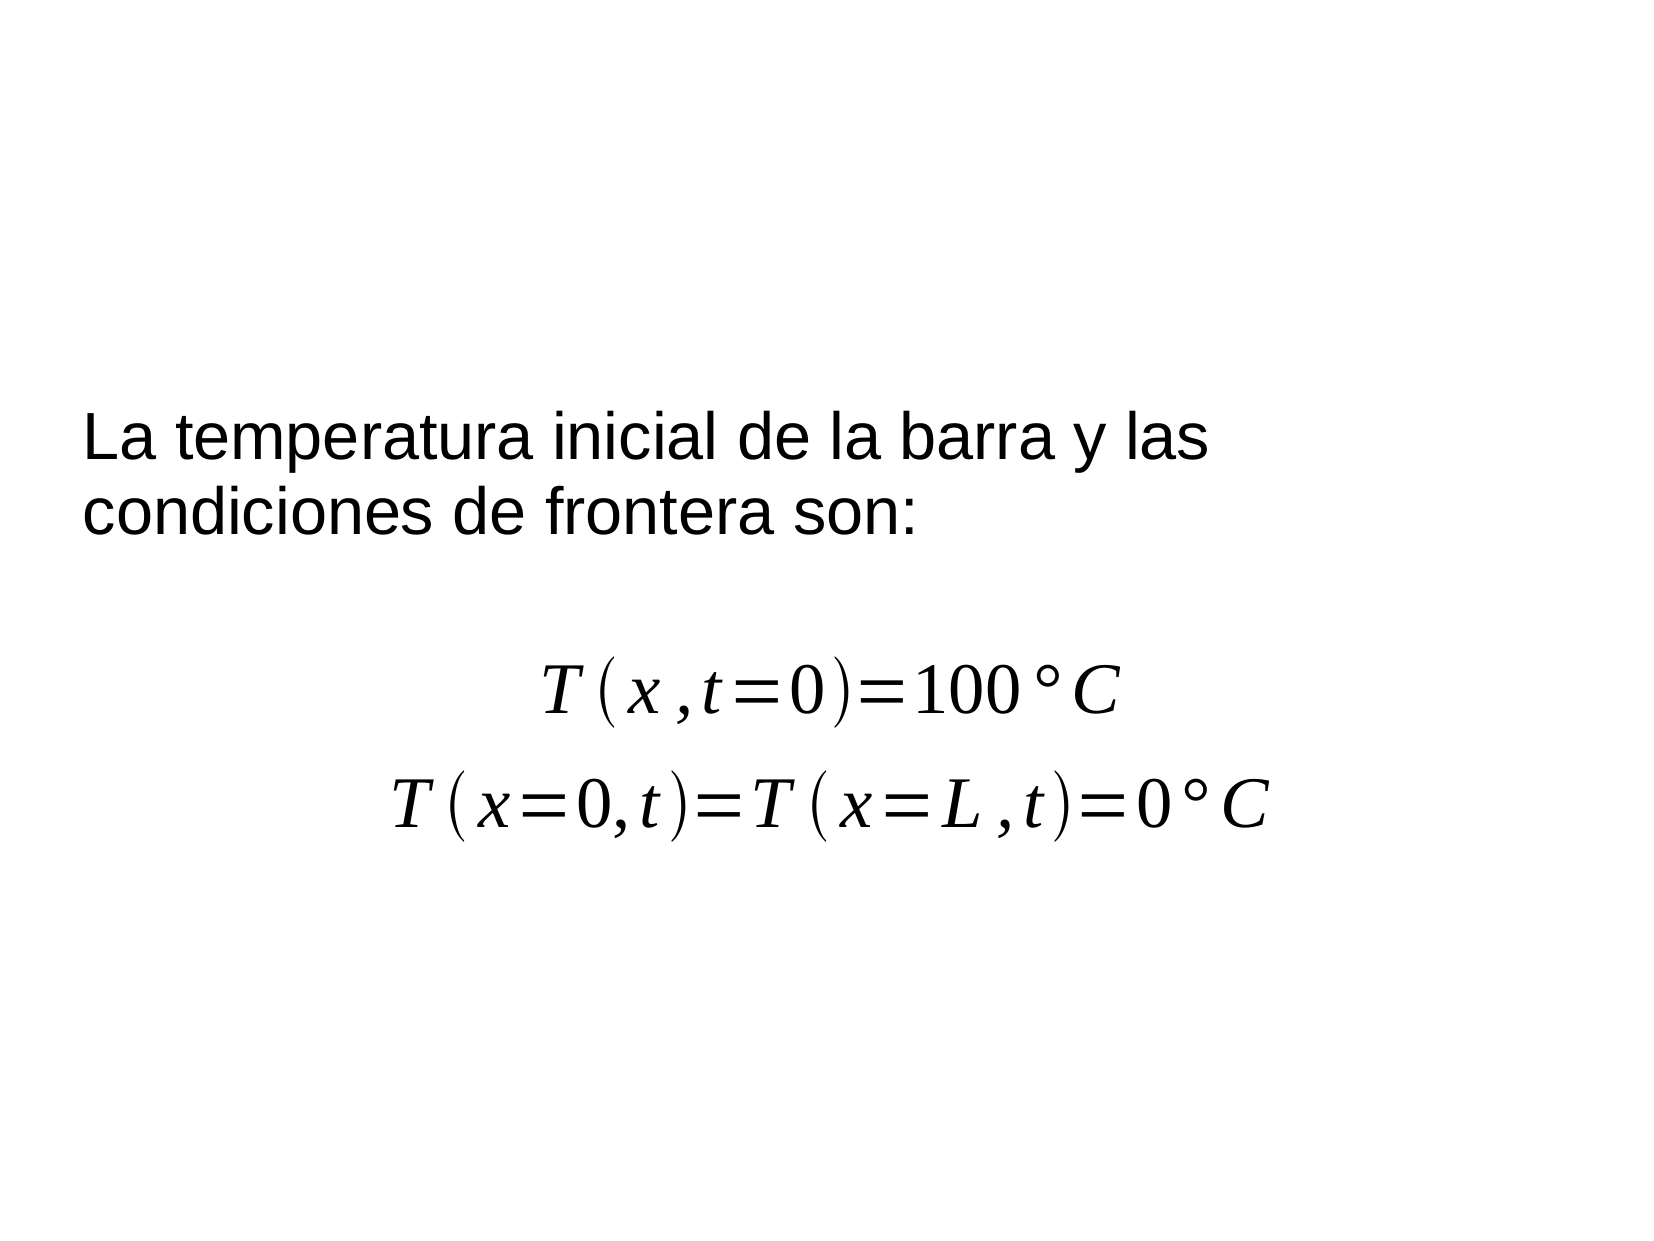

#
La temperatura inicial de la barra y las condiciones de frontera son: